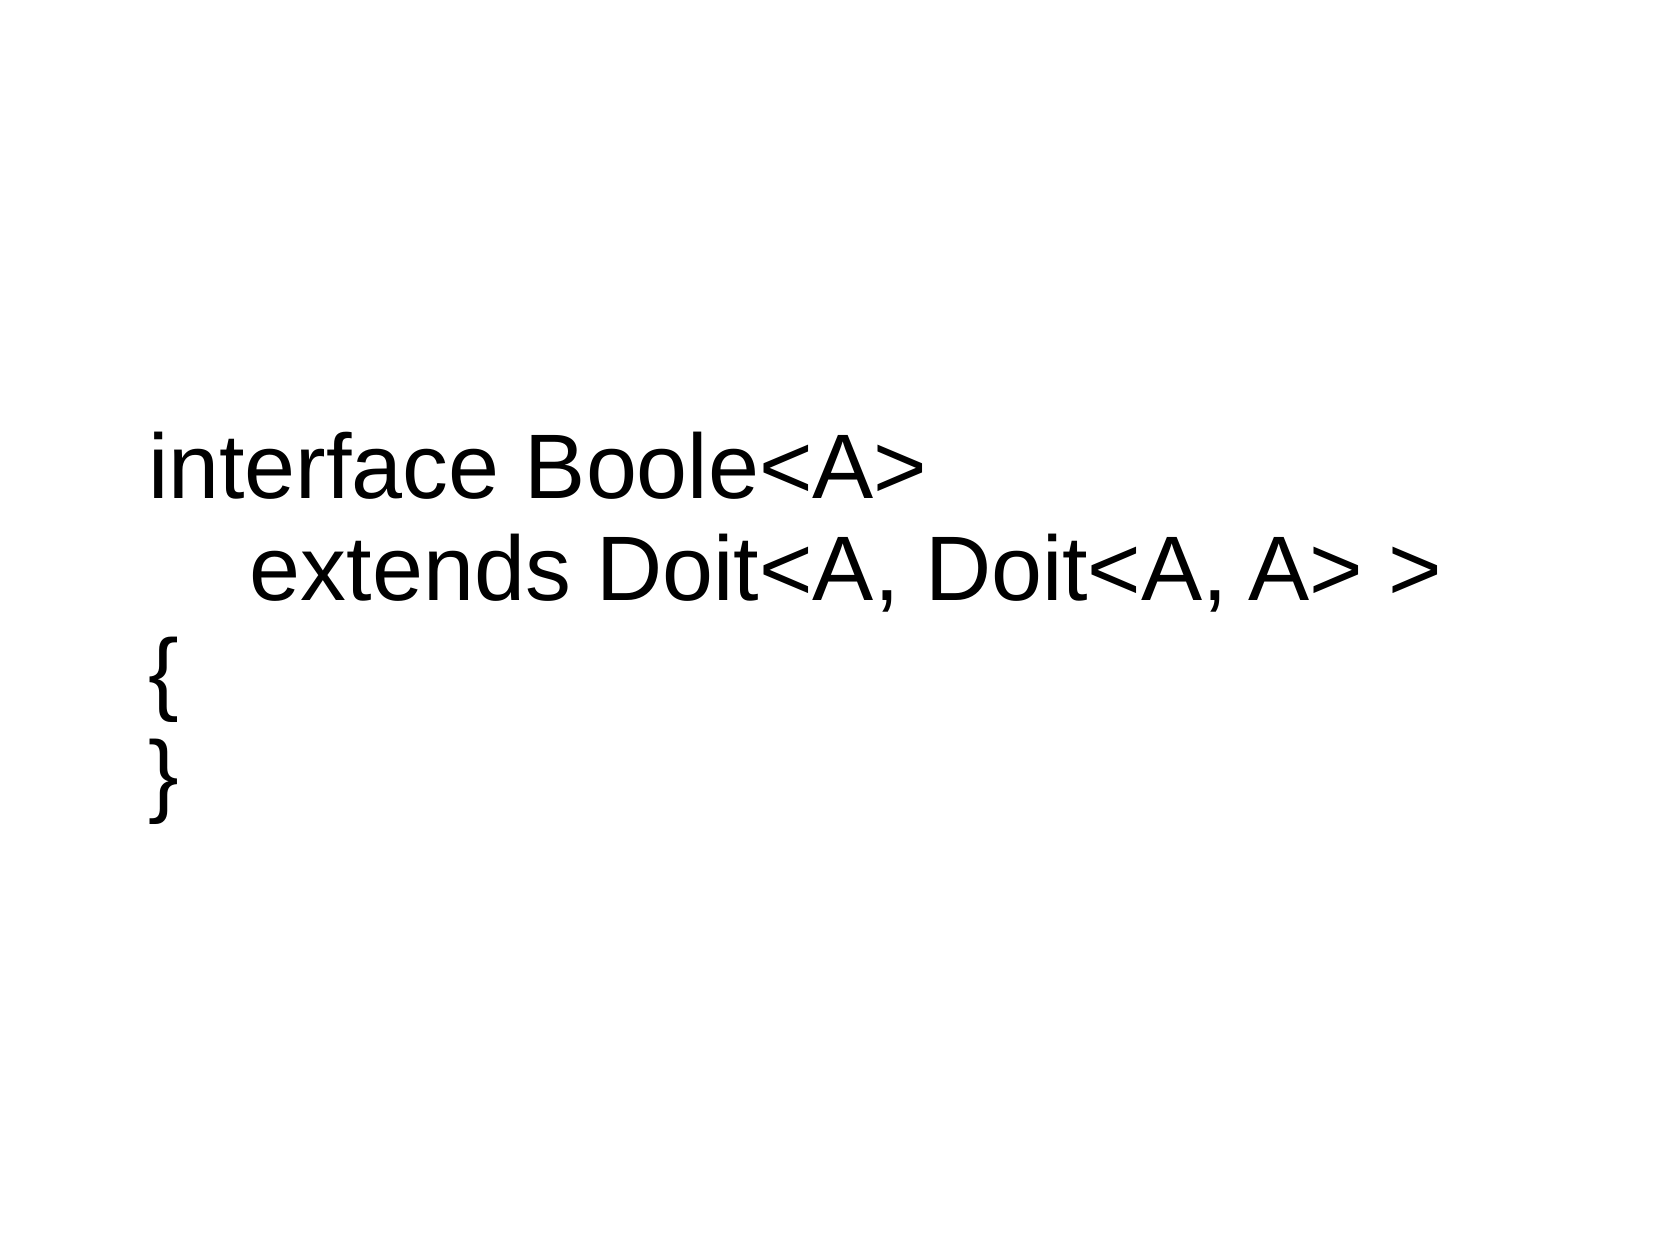

# interface Boole<A>
 extends Doit<A, Doit<A, A> >
{
}